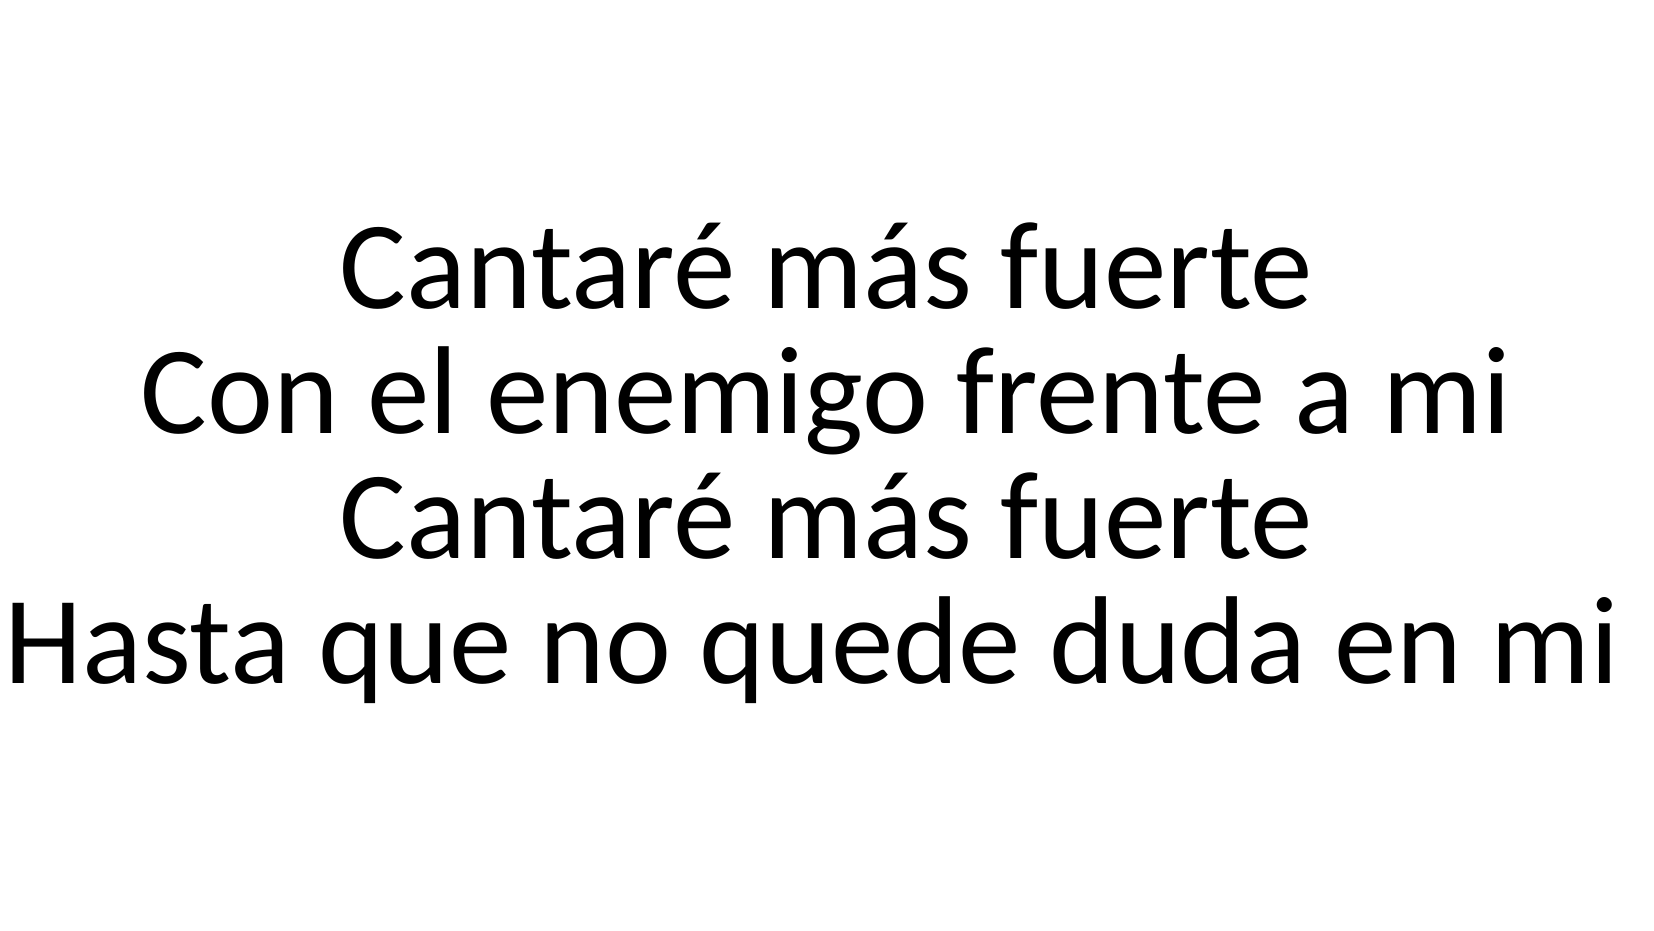

# Cantaré más fuerte Con el enemigo frente a mi Cantaré más fuerte Hasta que no quede duda en mi